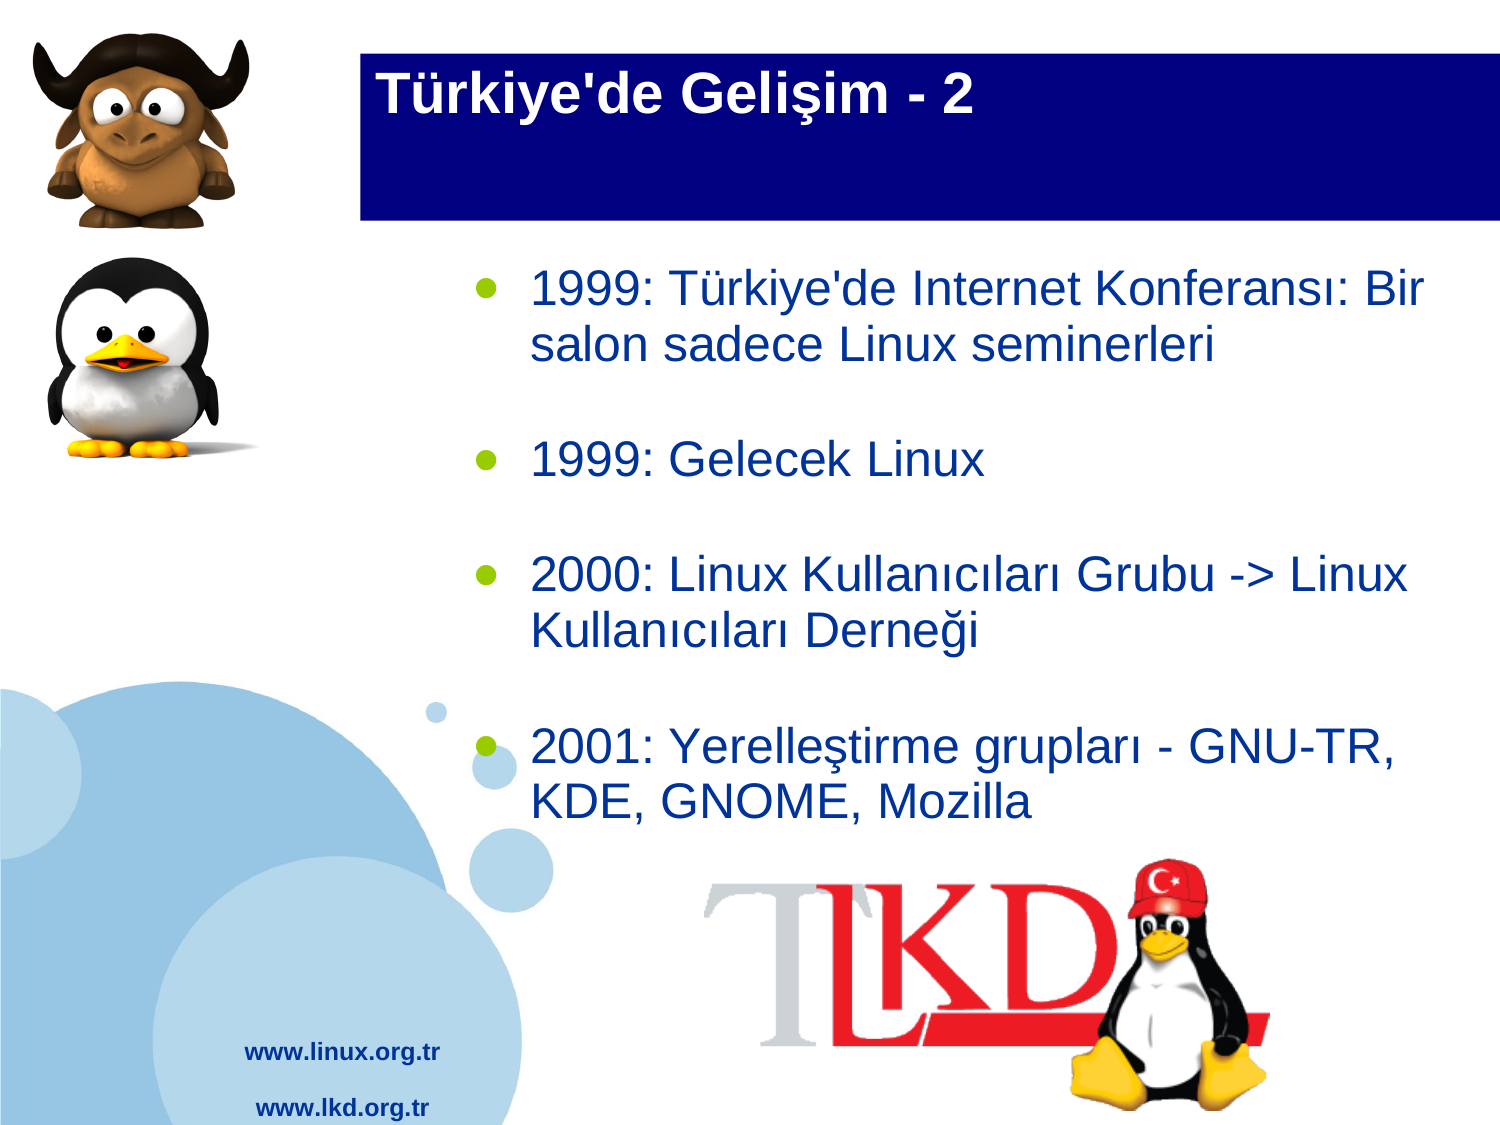

# Türkiye'de Gelişim - 2
1999: Türkiye'de Internet Konferansı: Bir salon sadece Linux seminerleri
1999: Gelecek Linux
2000: Linux Kullanıcıları Grubu -> Linux Kullanıcıları Derneği
2001: Yerelleştirme grupları - GNU-TR, KDE, GNOME, Mozilla